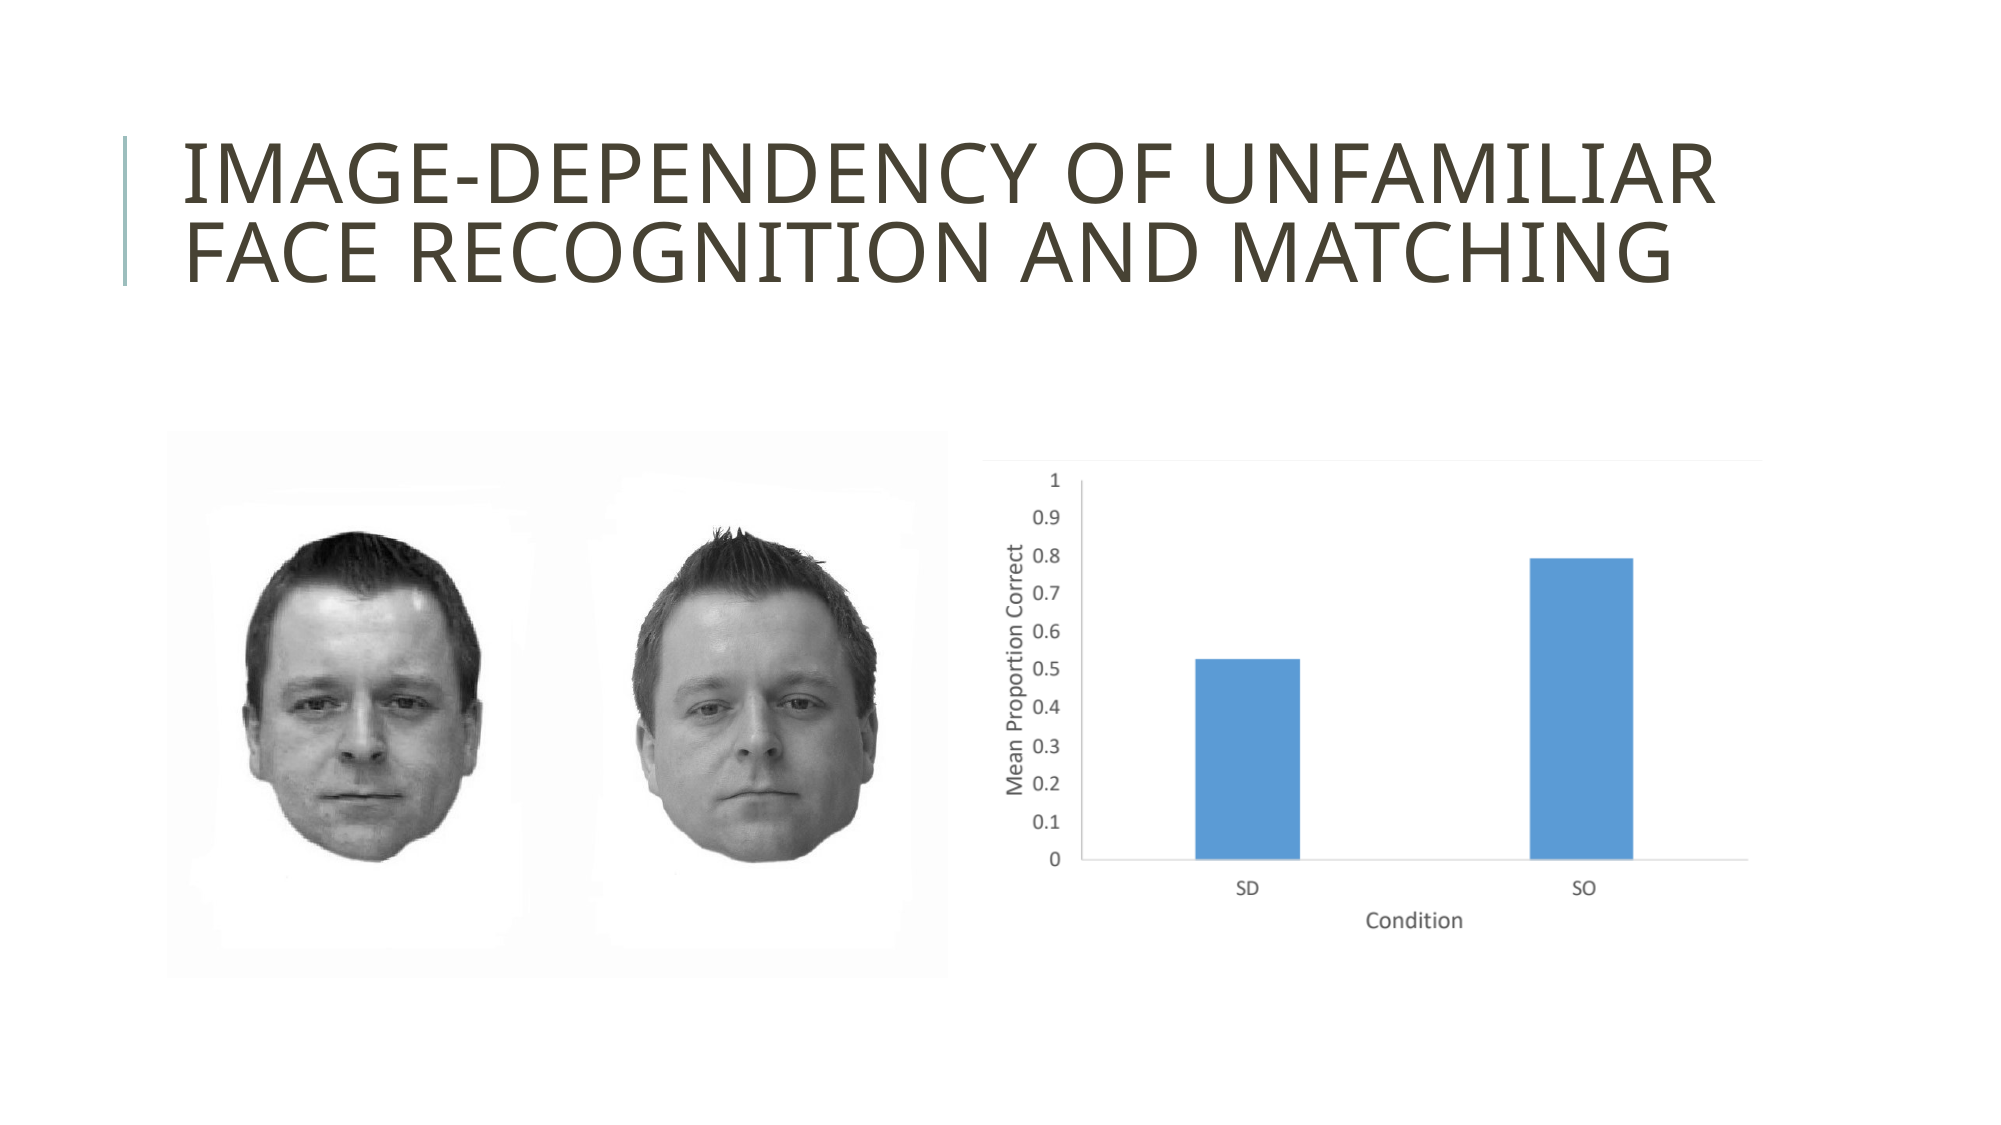

# Image-dependency of unfamiliar face recognition and matching